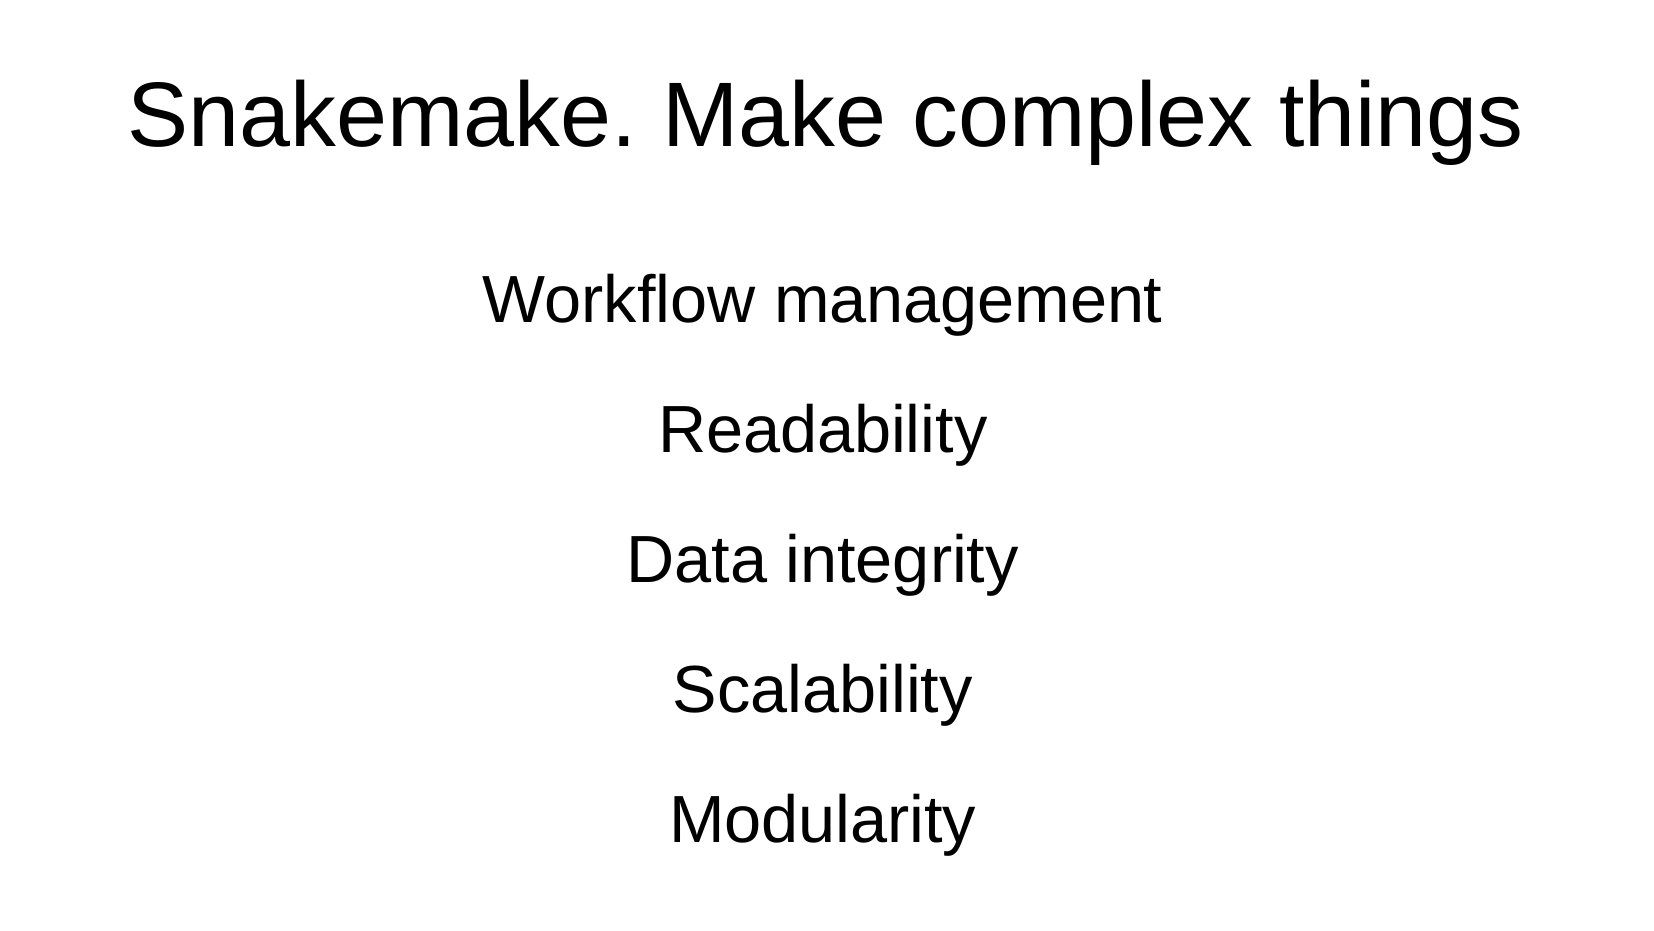

# Snakemake. Make complex things
Workflow management
Readability
Data integrity
Scalability
Modularity